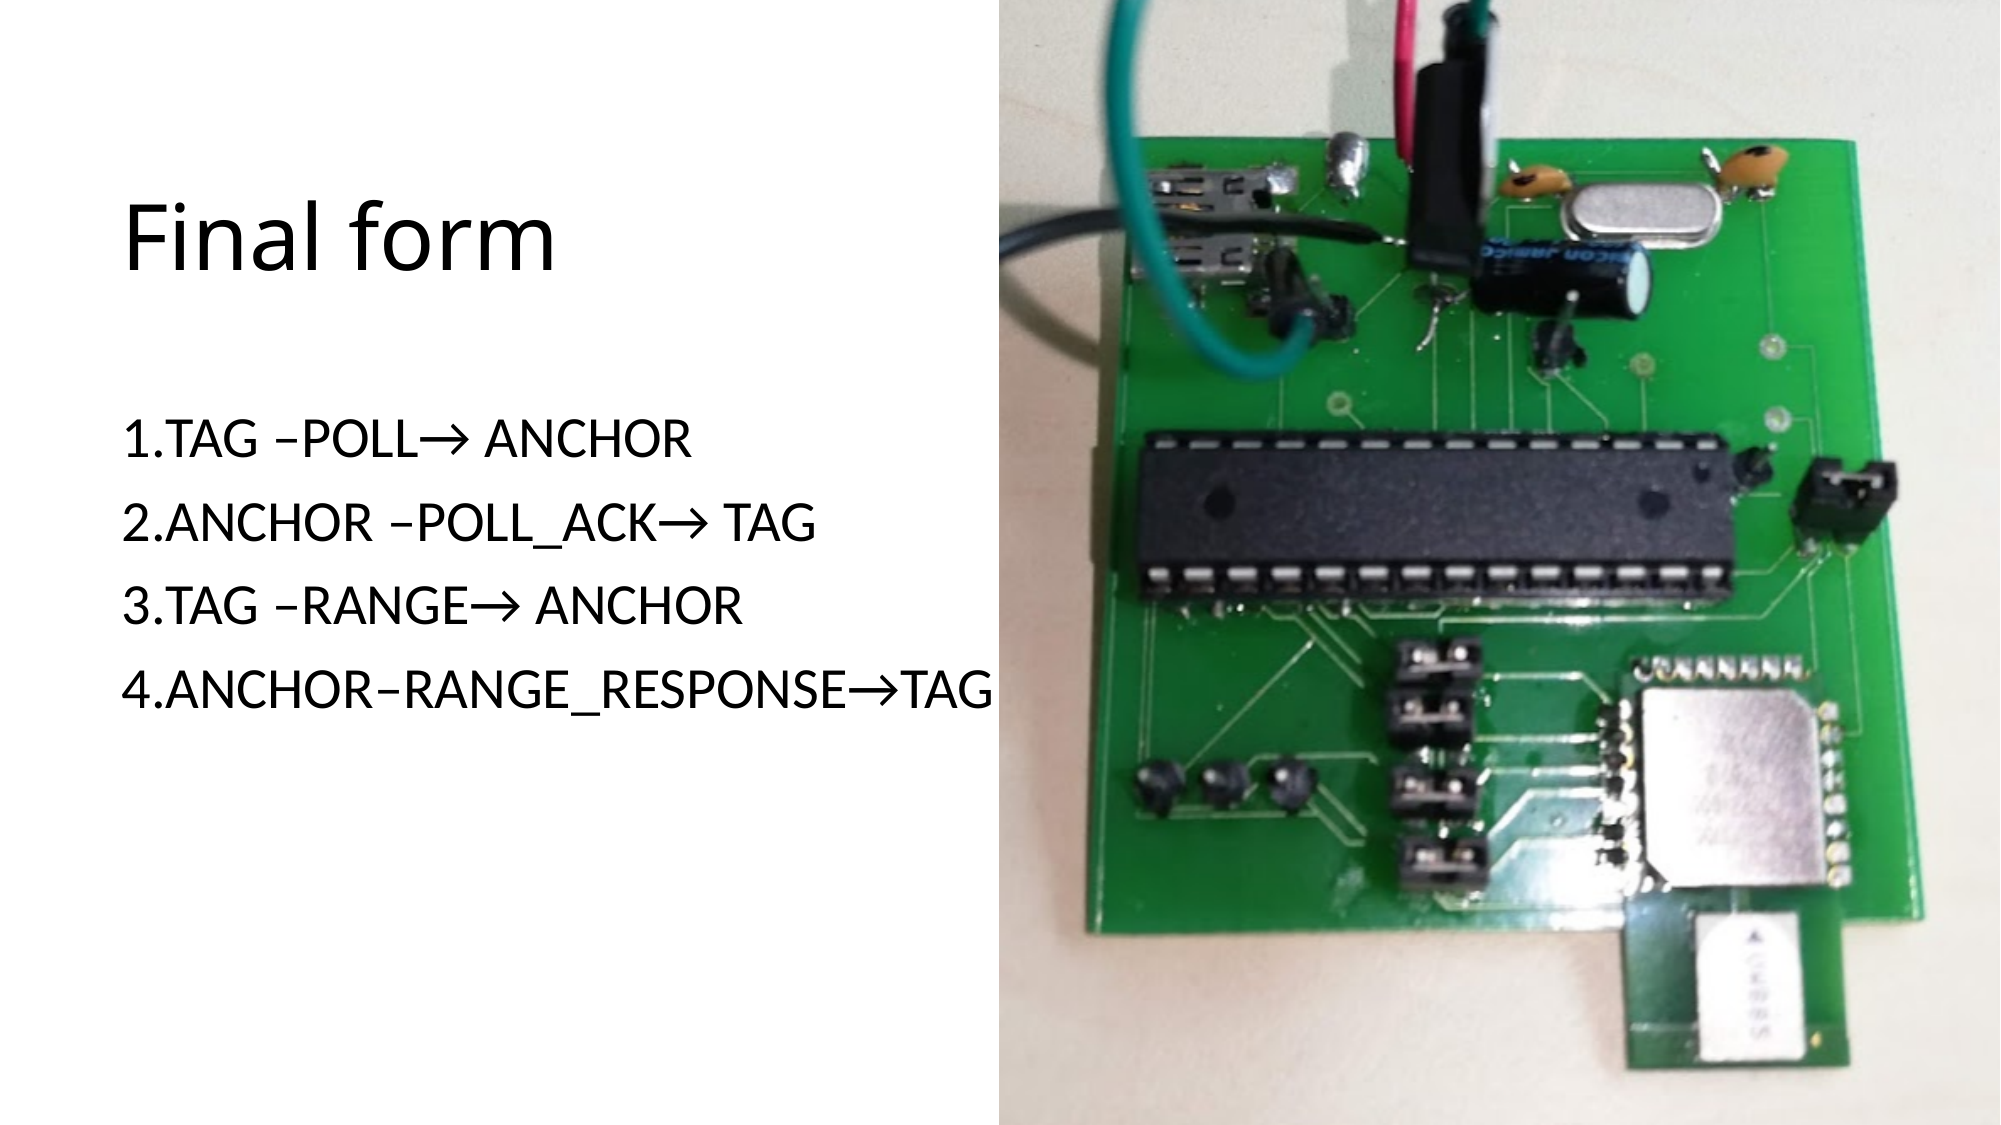

# Final form
TAG –POLL→ ANCHOR
ANCHOR –POLL_ACK→ TAG
TAG –RANGE→ ANCHOR
ANCHOR–RANGE_RESPONSE→TAG